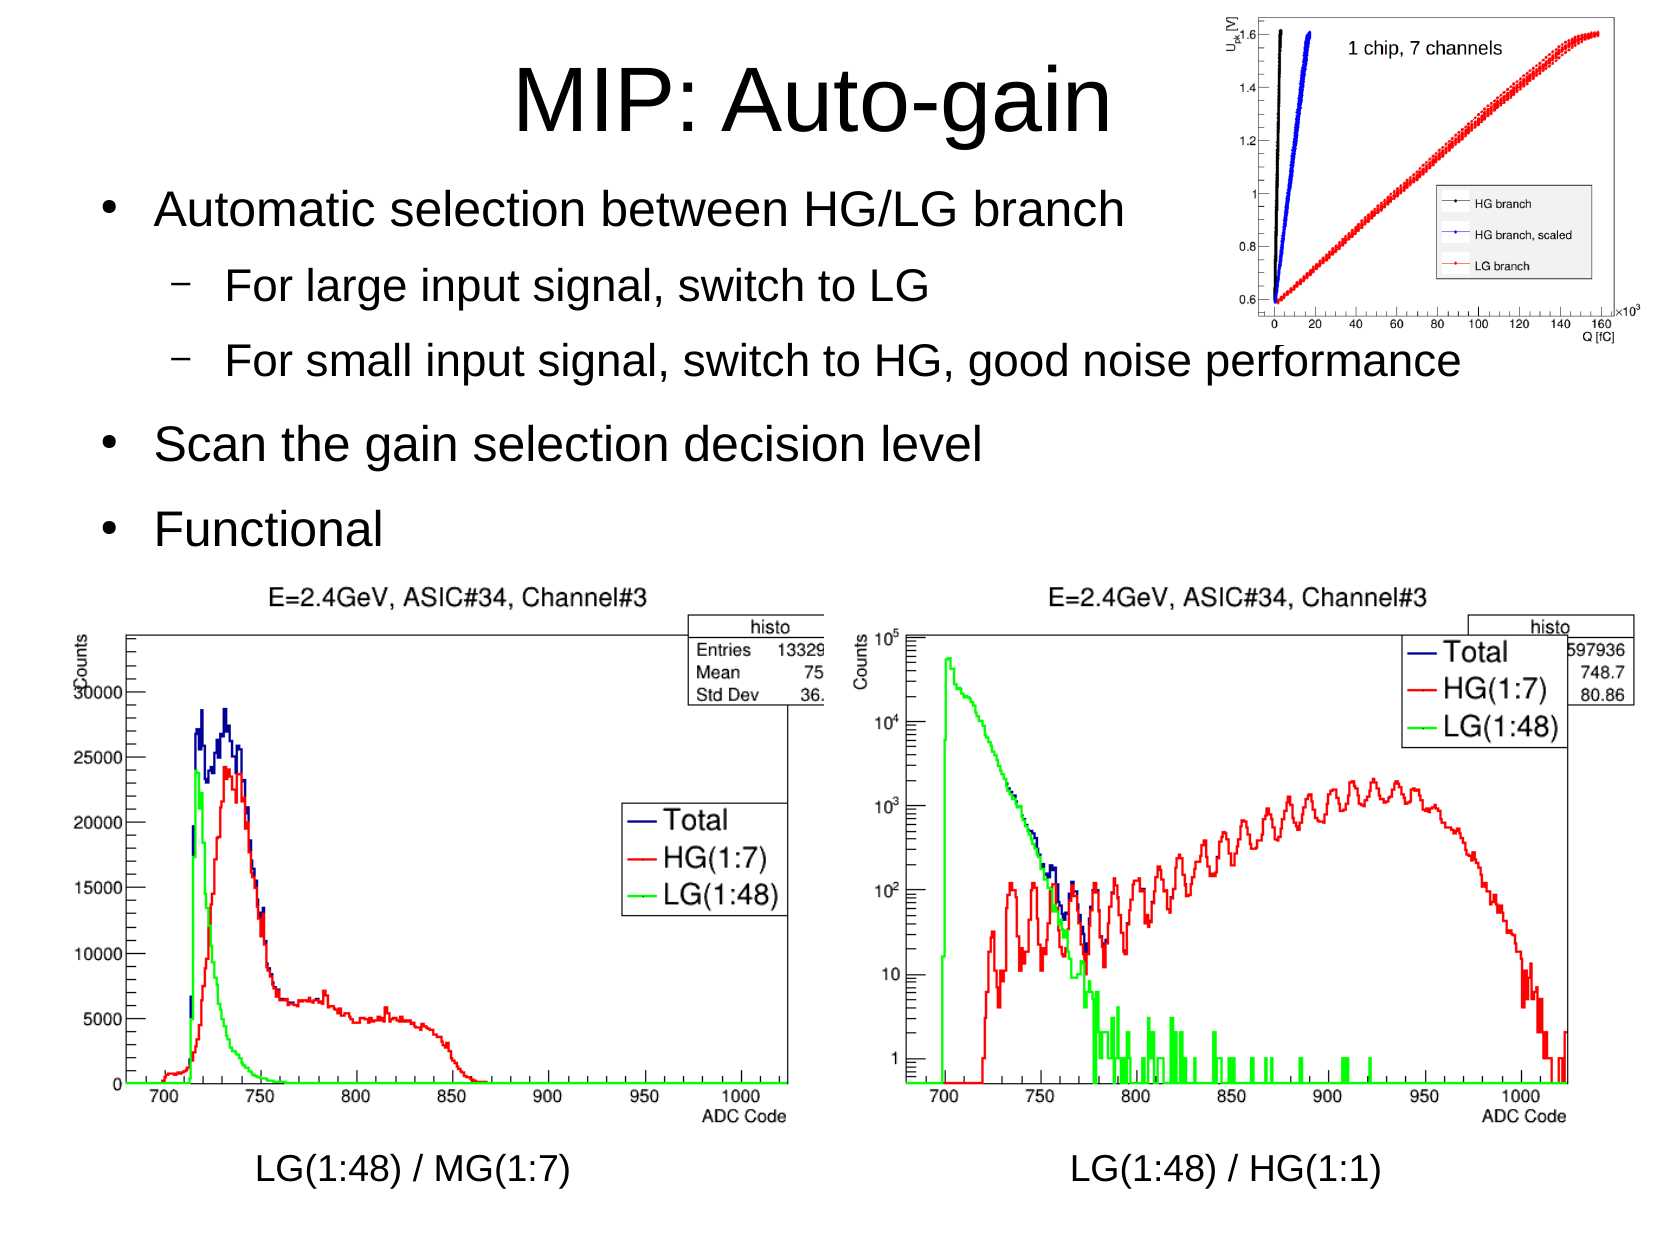

# MIP: Auto-gain
Automatic selection between HG/LG branch
For large input signal, switch to LG
For small input signal, switch to HG, good noise performance
Scan the gain selection decision level
Functional
LG(1:48) / MG(1:7)
LG(1:48) / HG(1:1)